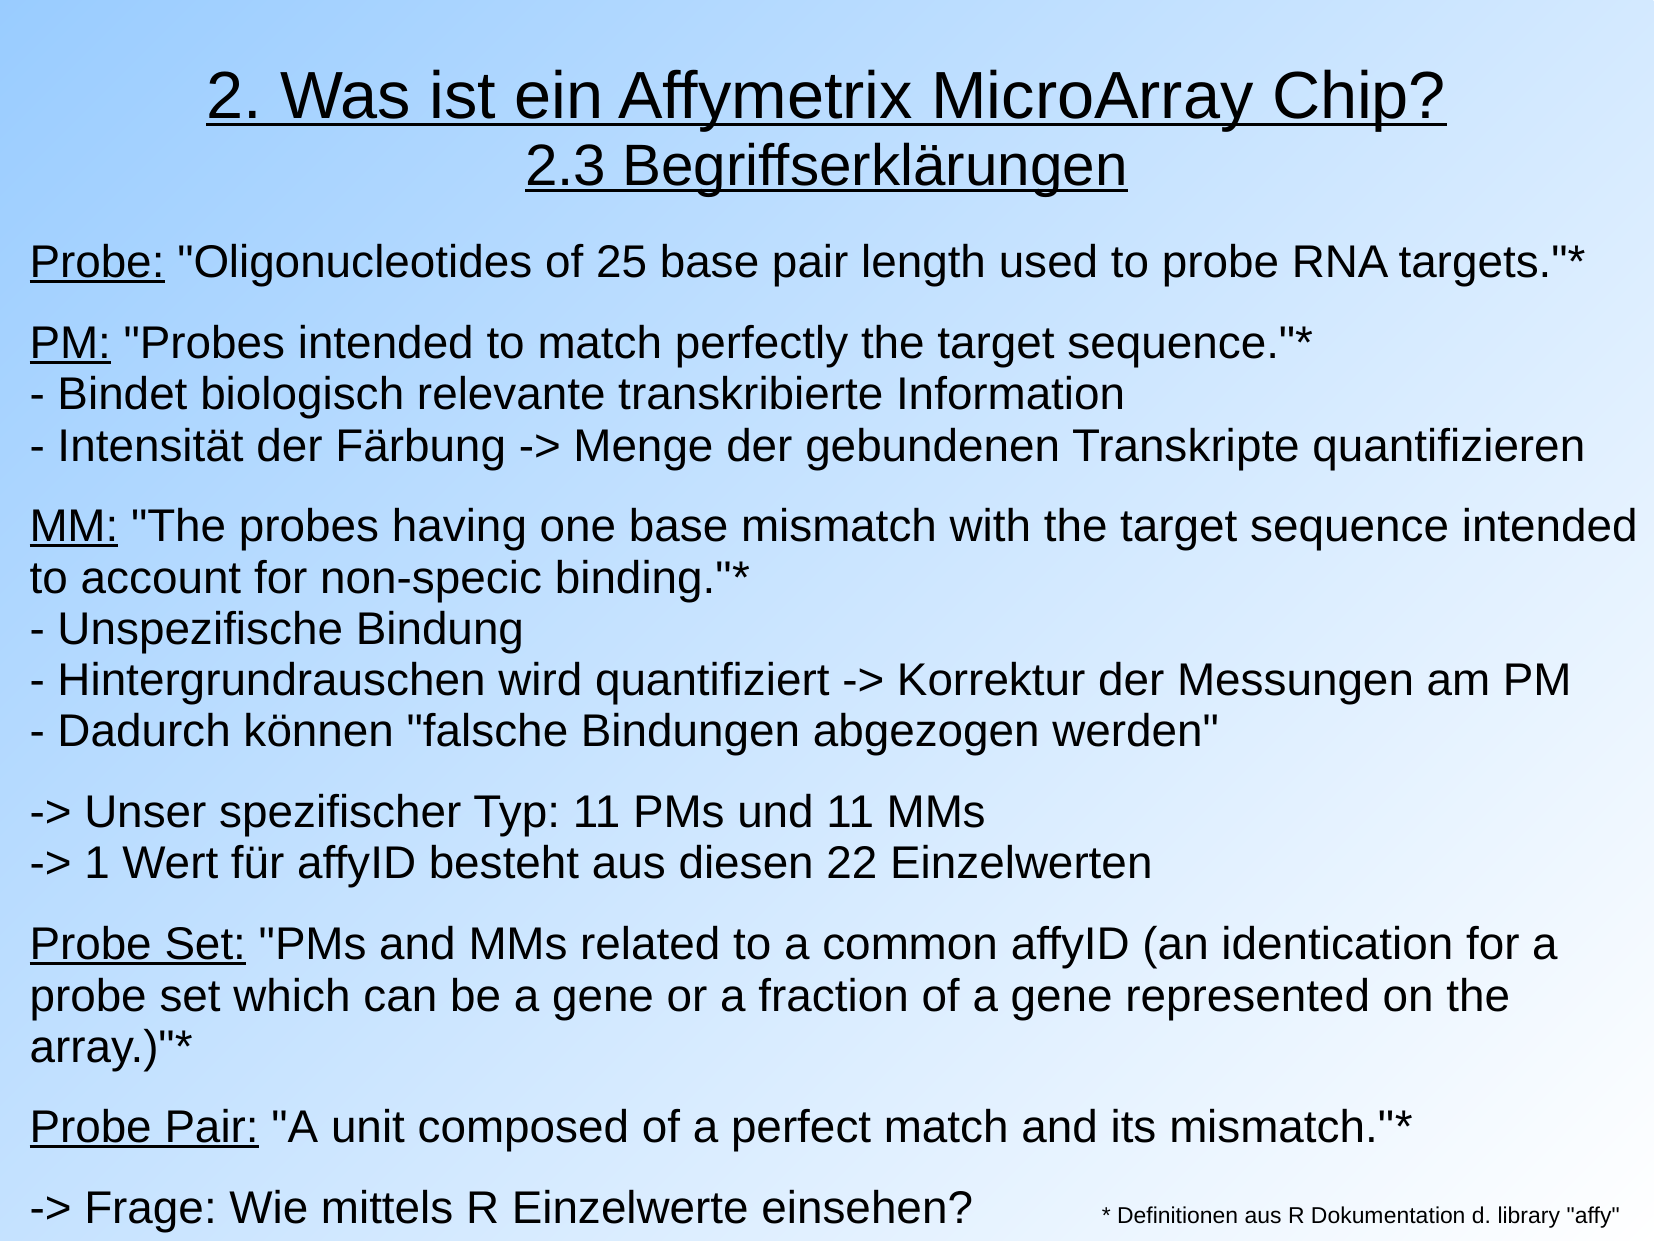

# 2. Was ist ein Affymetrix MicroArray Chip? 2.3 Begriffserklärungen
Probe: "Oligonucleotides of 25 base pair length used to probe RNA targets."*
PM: "Probes intended to match perfectly the target sequence."*
- Bindet biologisch relevante transkribierte Information
- Intensität der Färbung -> Menge der gebundenen Transkripte quantifizieren
MM: "The probes having one base mismatch with the target sequence intended to account for non-specic binding."*
- Unspezifische Bindung
- Hintergrundrauschen wird quantifiziert -> Korrektur der Messungen am PM
- Dadurch können "falsche Bindungen abgezogen werden"
-> Unser spezifischer Typ: 11 PMs und 11 MMs
-> 1 Wert für affyID besteht aus diesen 22 Einzelwerten
Probe Set: "PMs and MMs related to a common affyID (an identication for a probe set which can be a gene or a fraction of a gene represented on the array.)"*
Probe Pair: "A unit composed of a perfect match and its mismatch."*
-> Frage: Wie mittels R Einzelwerte einsehen?		 * Definitionen aus R Dokumentation d. library "affy"